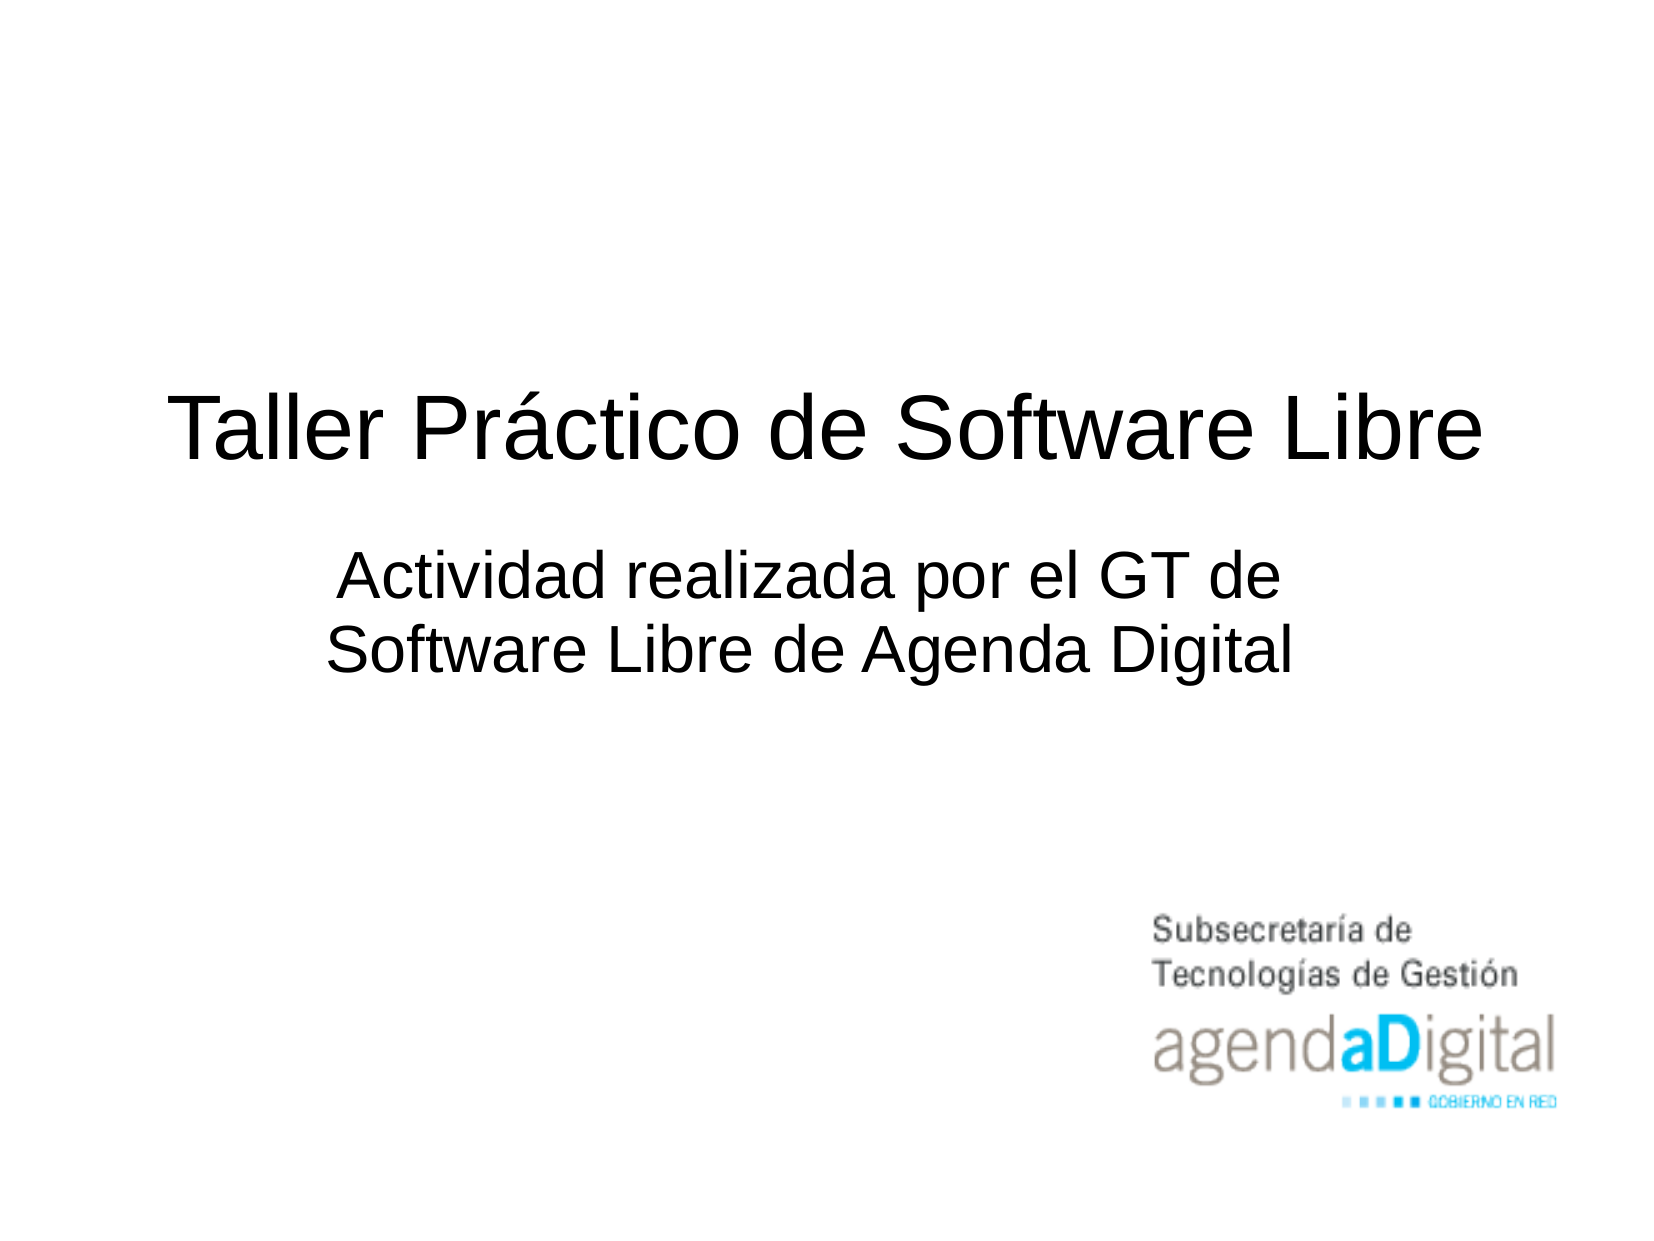

Actividad realizada por el GT de
Software Libre de Agenda Digital
# Taller Práctico de Software Libre